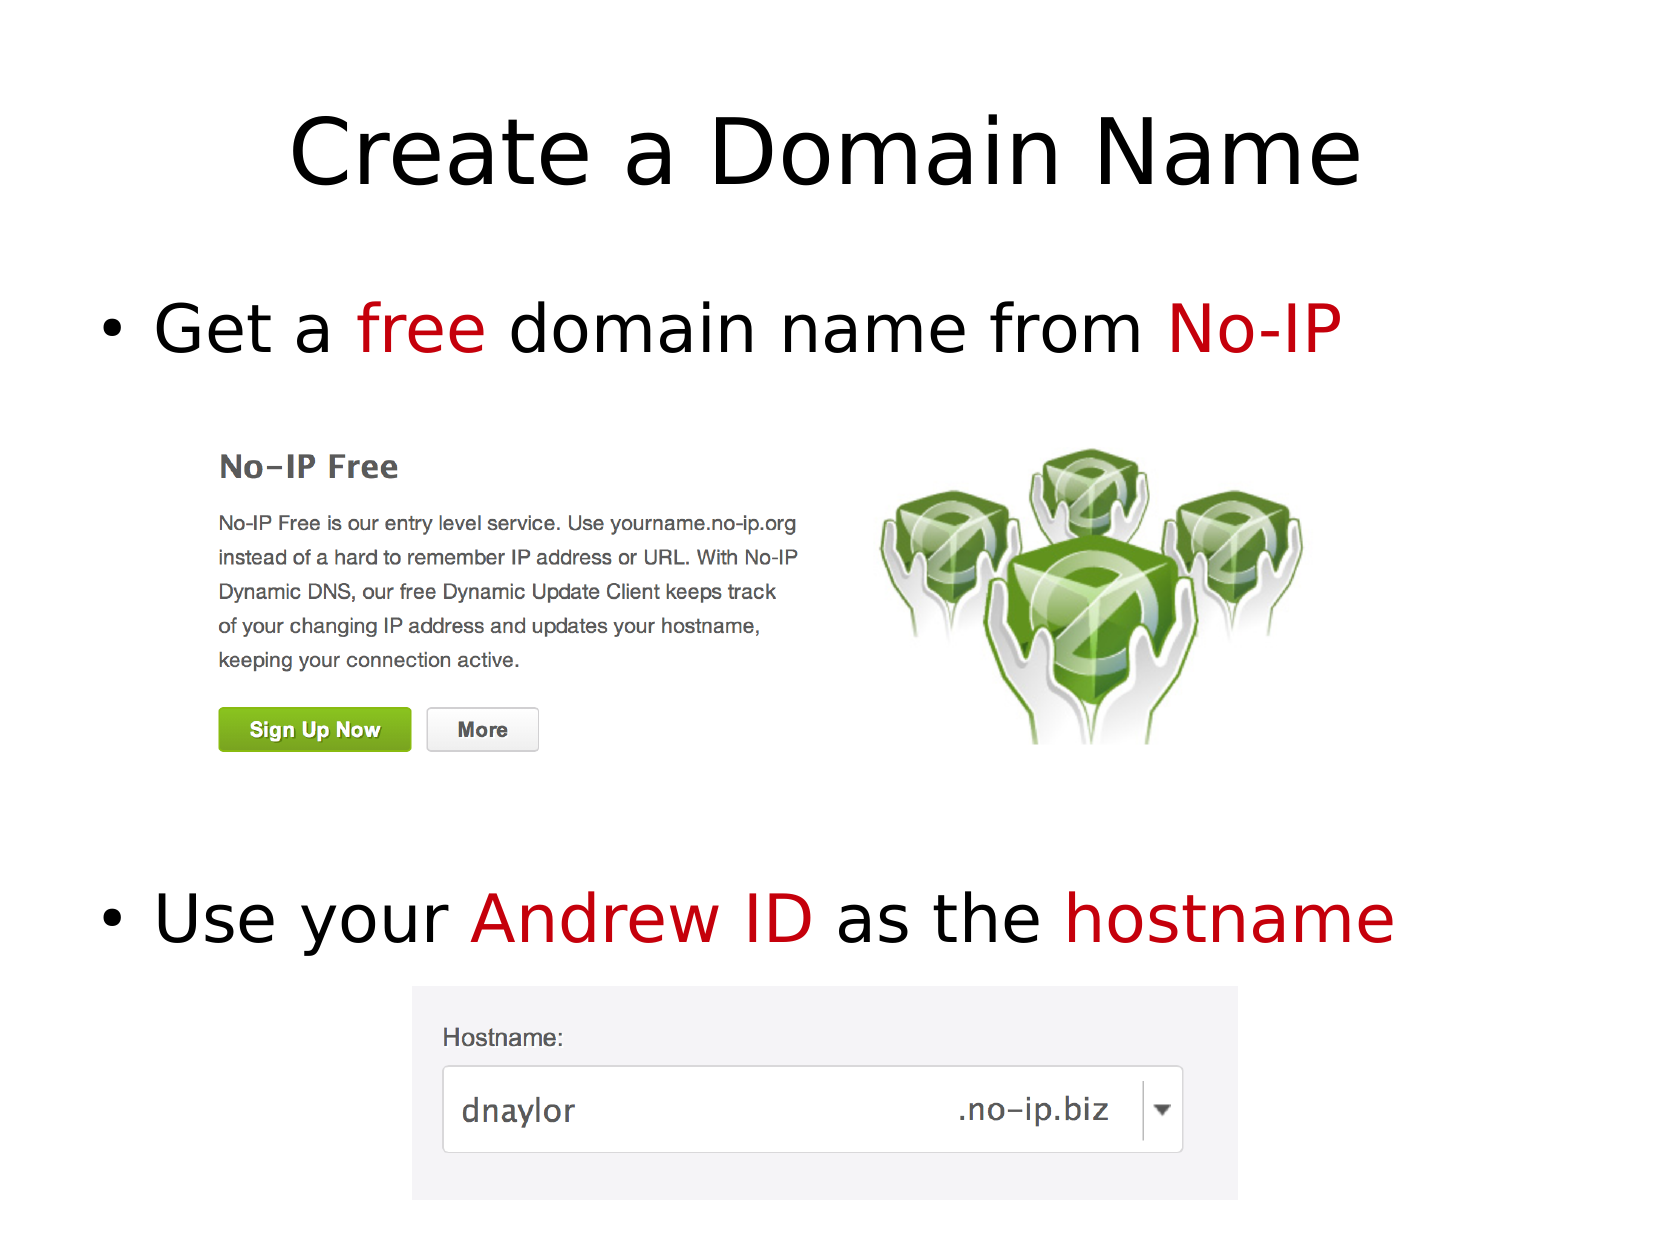

# Create a Domain Name
Get a free domain name from No-IP
Use your Andrew ID as the hostname